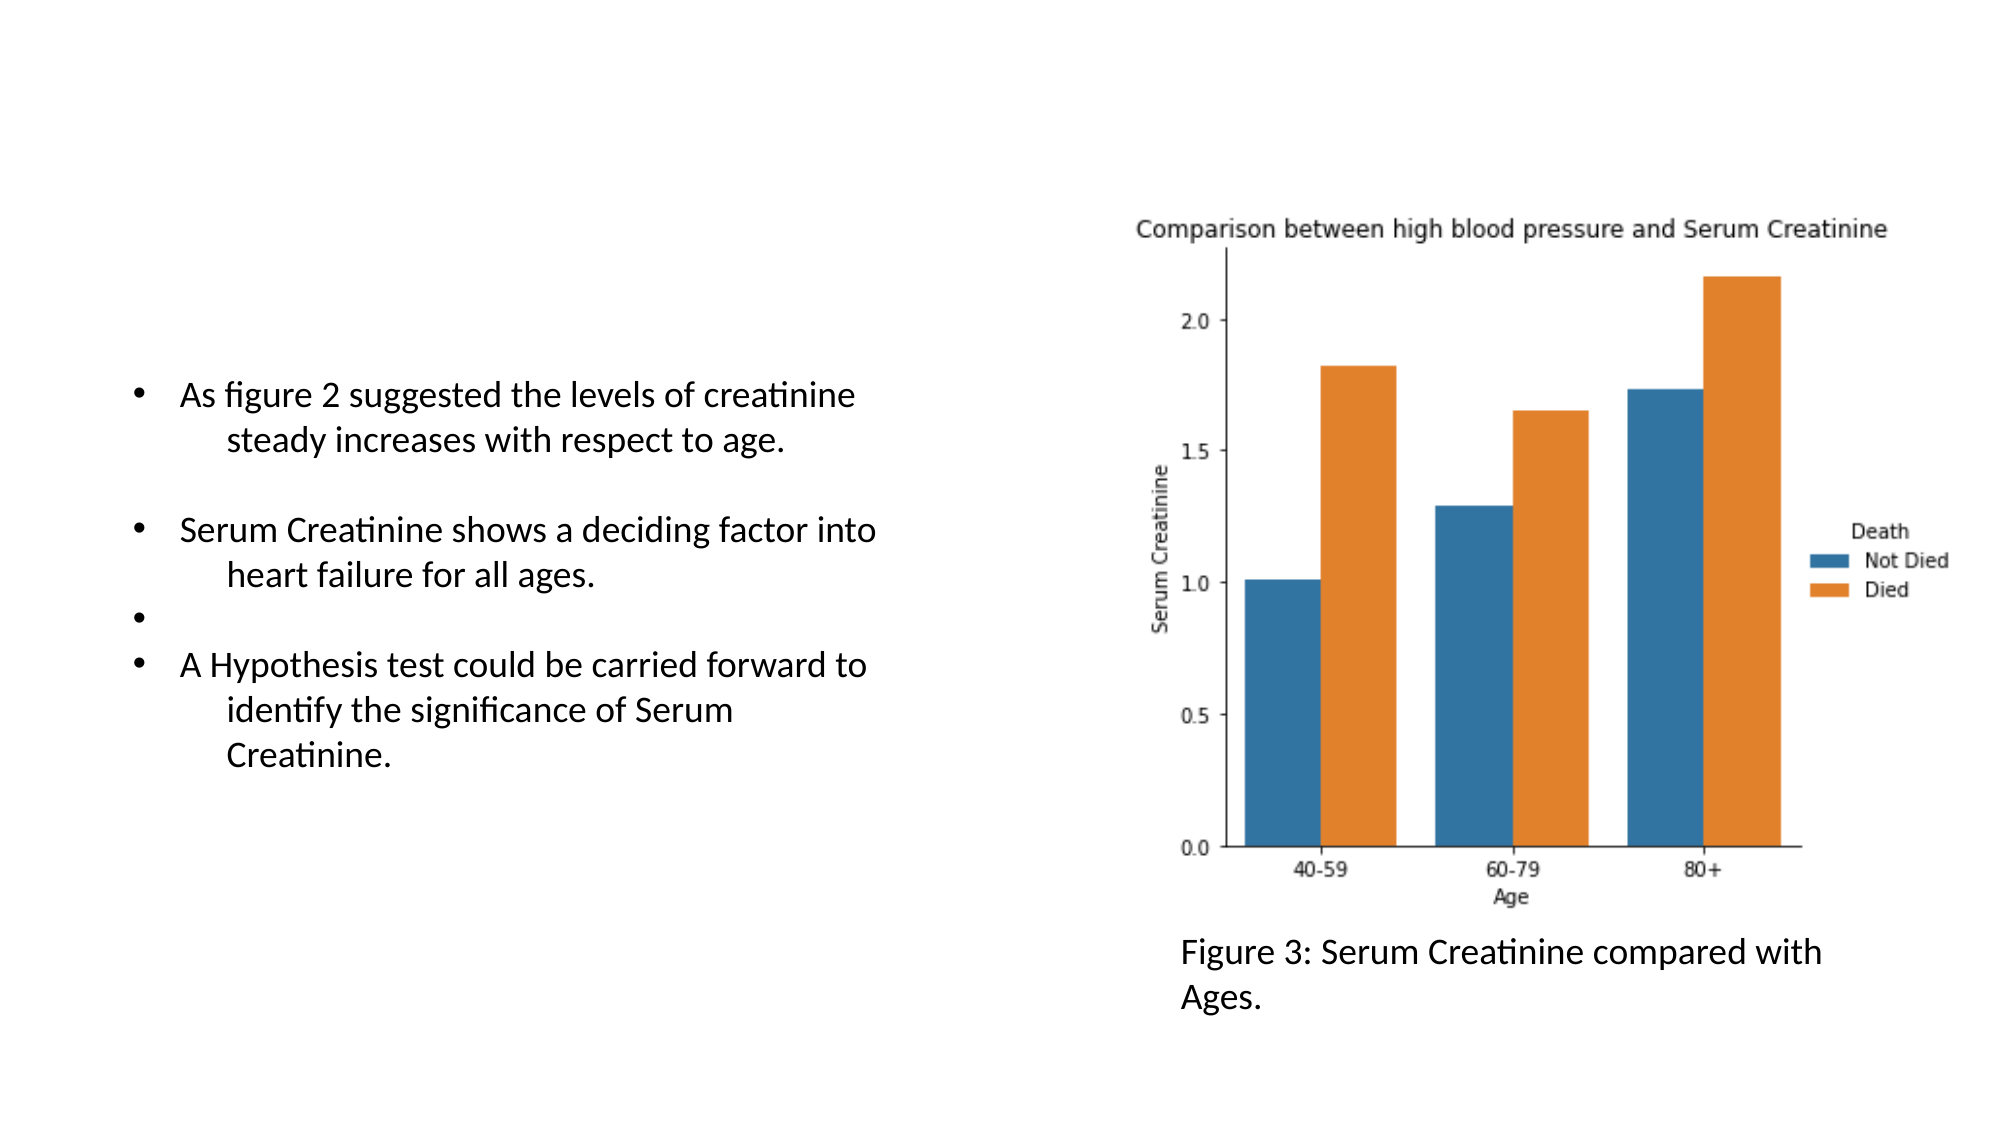

As figure 2 suggested the levels of creatinine steady increases with respect to age.
Serum Creatinine shows a deciding factor into heart failure for all ages.
A Hypothesis test could be carried forward to identify the significance of Serum Creatinine.
Figure 3: Serum Creatinine compared with Ages.